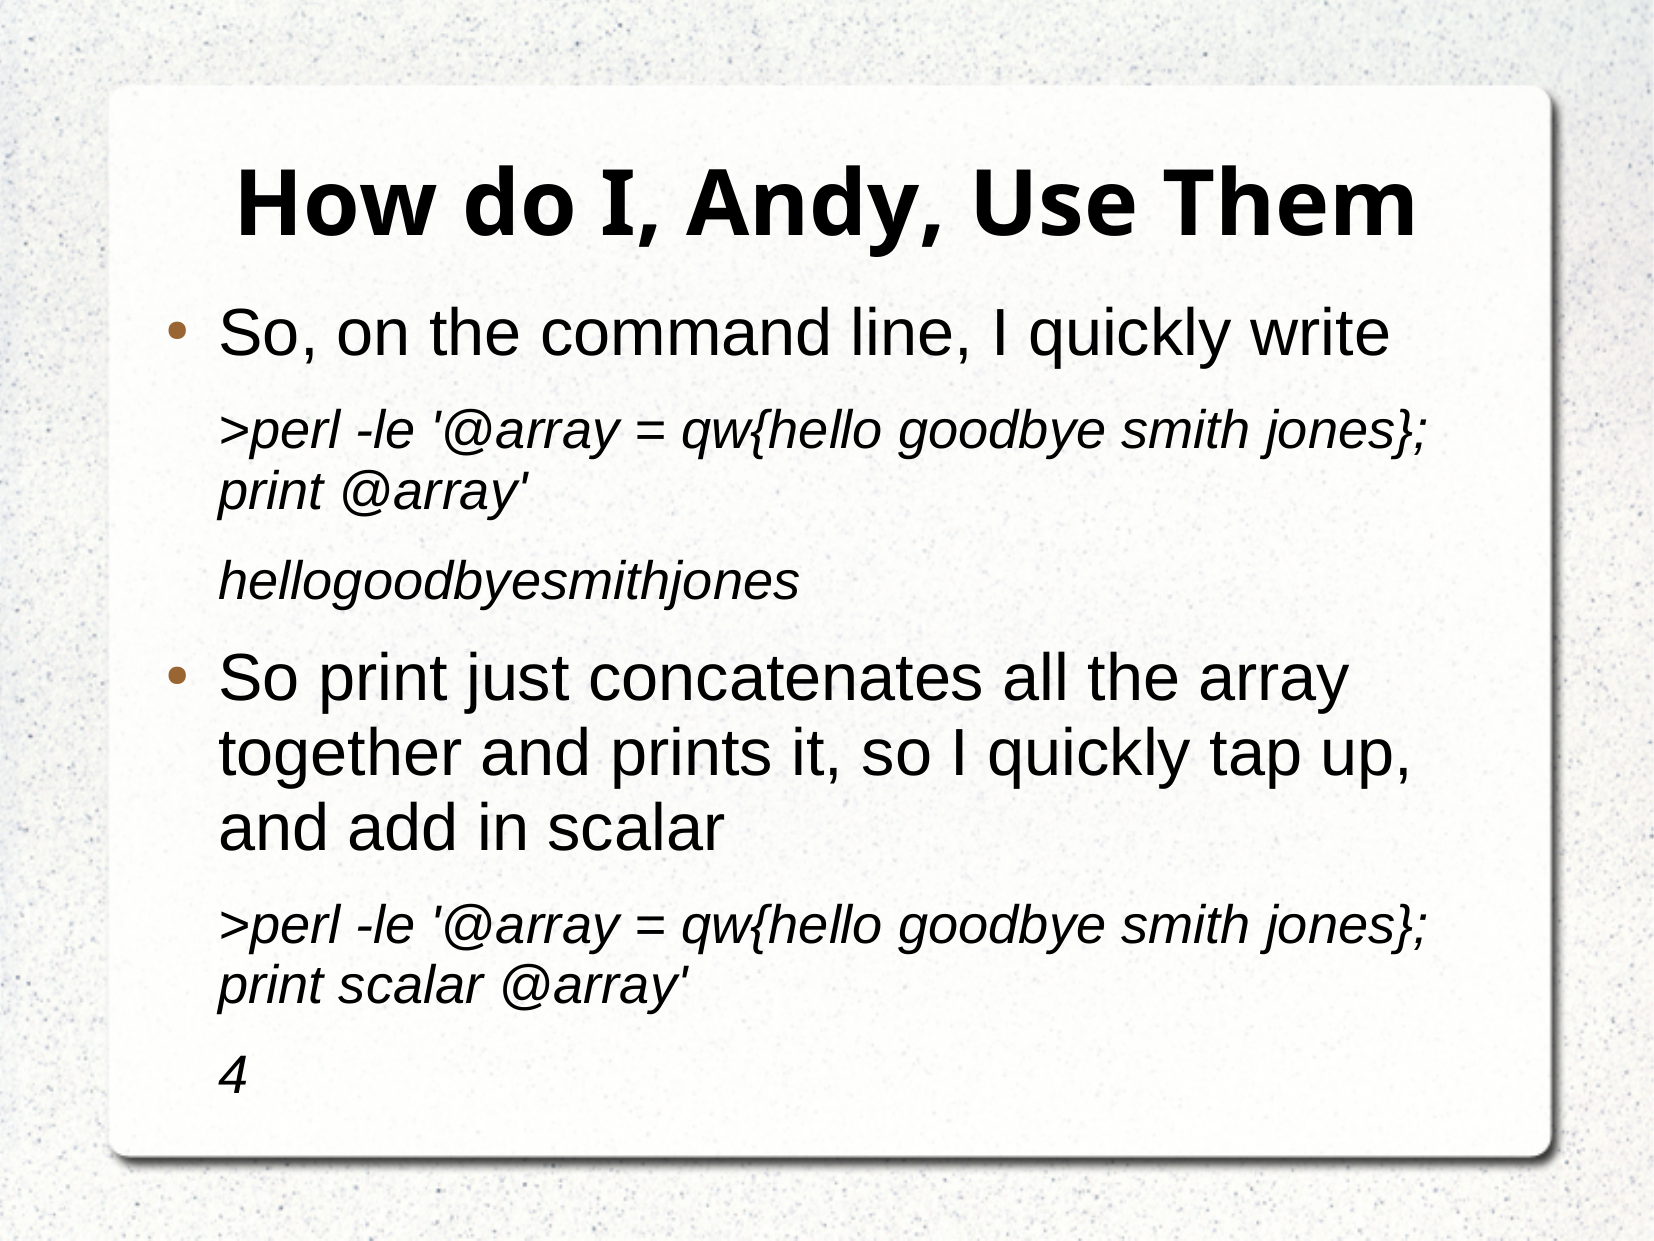

# How do I, Andy, Use Them
So, on the command line, I quickly write
>perl -le '@array = qw{hello goodbye smith jones}; print @array'
hellogoodbyesmithjones
So print just concatenates all the array together and prints it, so I quickly tap up, and add in scalar
>perl -le '@array = qw{hello goodbye smith jones}; print scalar @array'
4